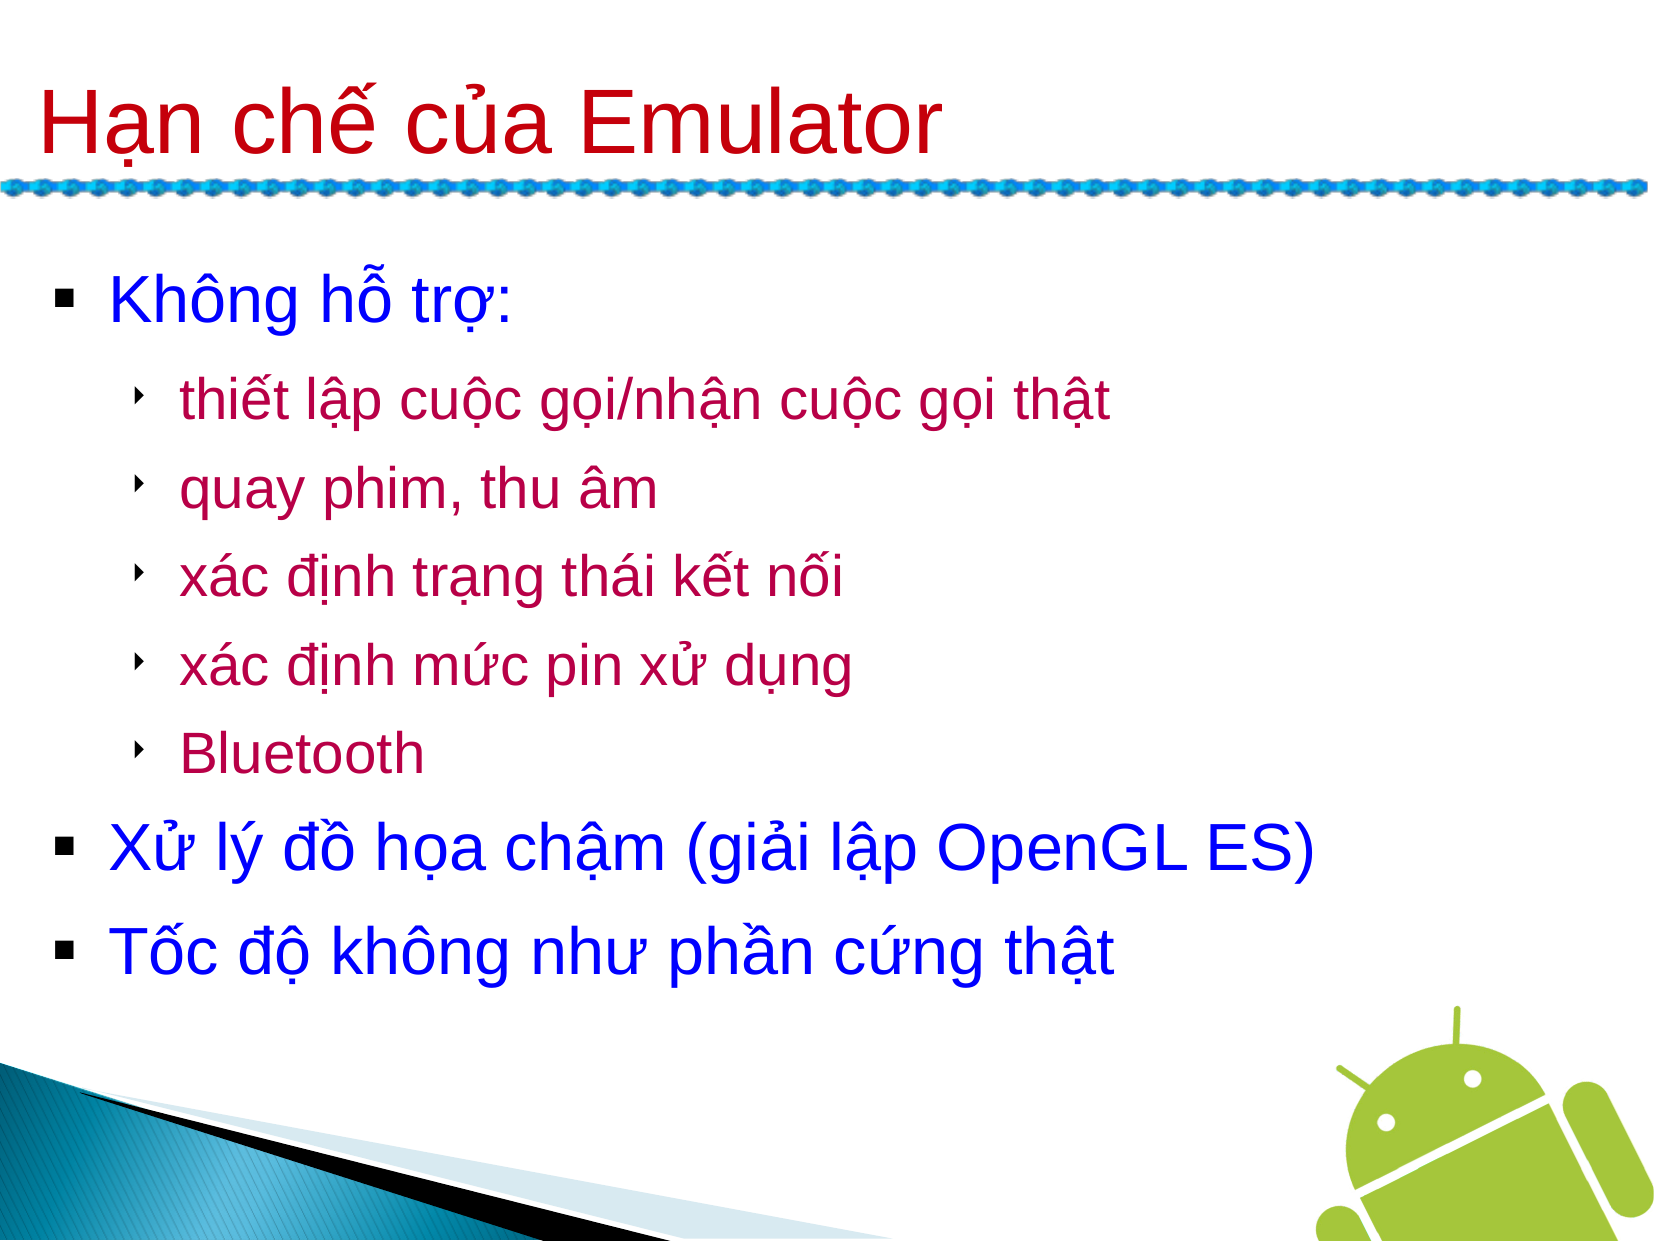

# Hạn chế của Emulator
Không hỗ trợ:
thiết lập cuộc gọi/nhận cuộc gọi thật
quay phim, thu âm
xác định trạng thái kết nối
xác định mức pin xử dụng
Bluetooth
Xử lý đồ họa chậm (giải lập OpenGL ES)
Tốc độ không như phần cứng thật